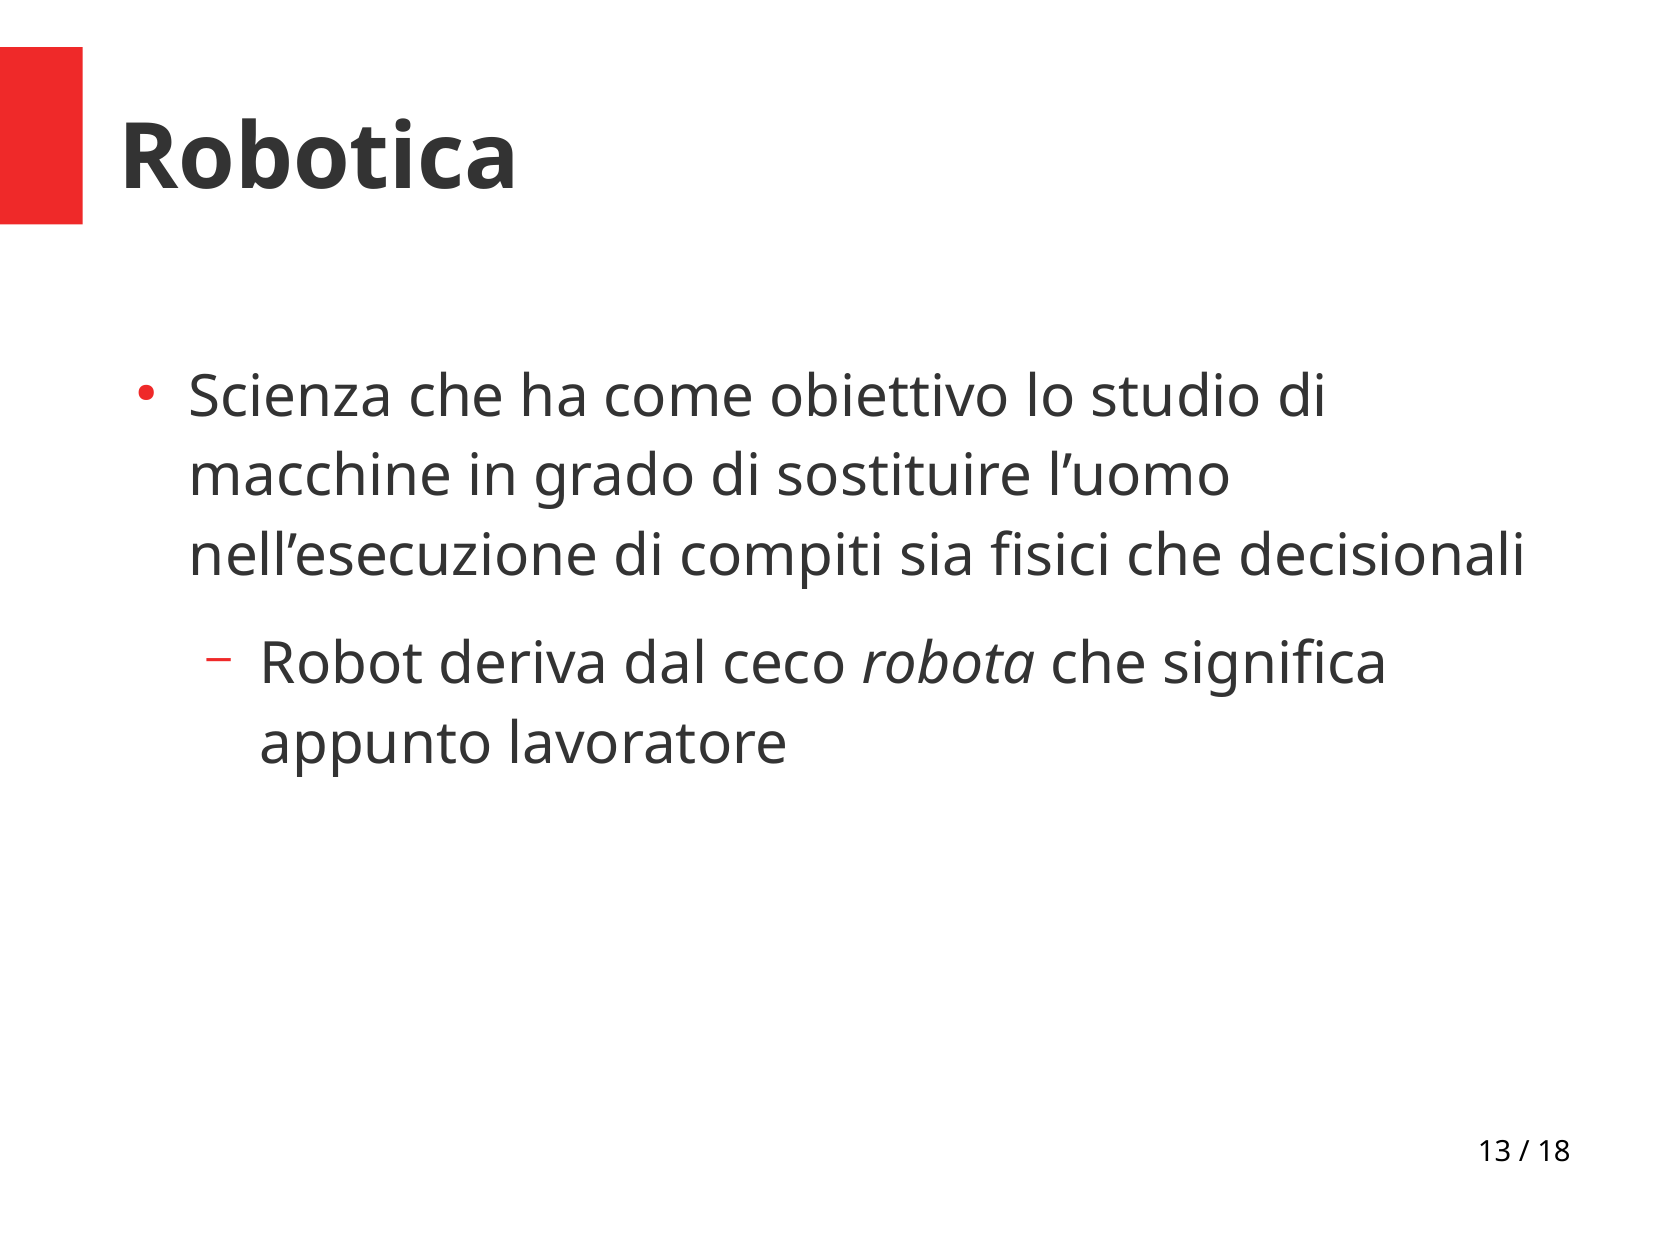

# Robotica
Scienza che ha come obiettivo lo studio di macchine in grado di sostituire l’uomo nell’esecuzione di compiti sia fisici che decisionali
Robot deriva dal ceco robota che significa appunto lavoratore
13